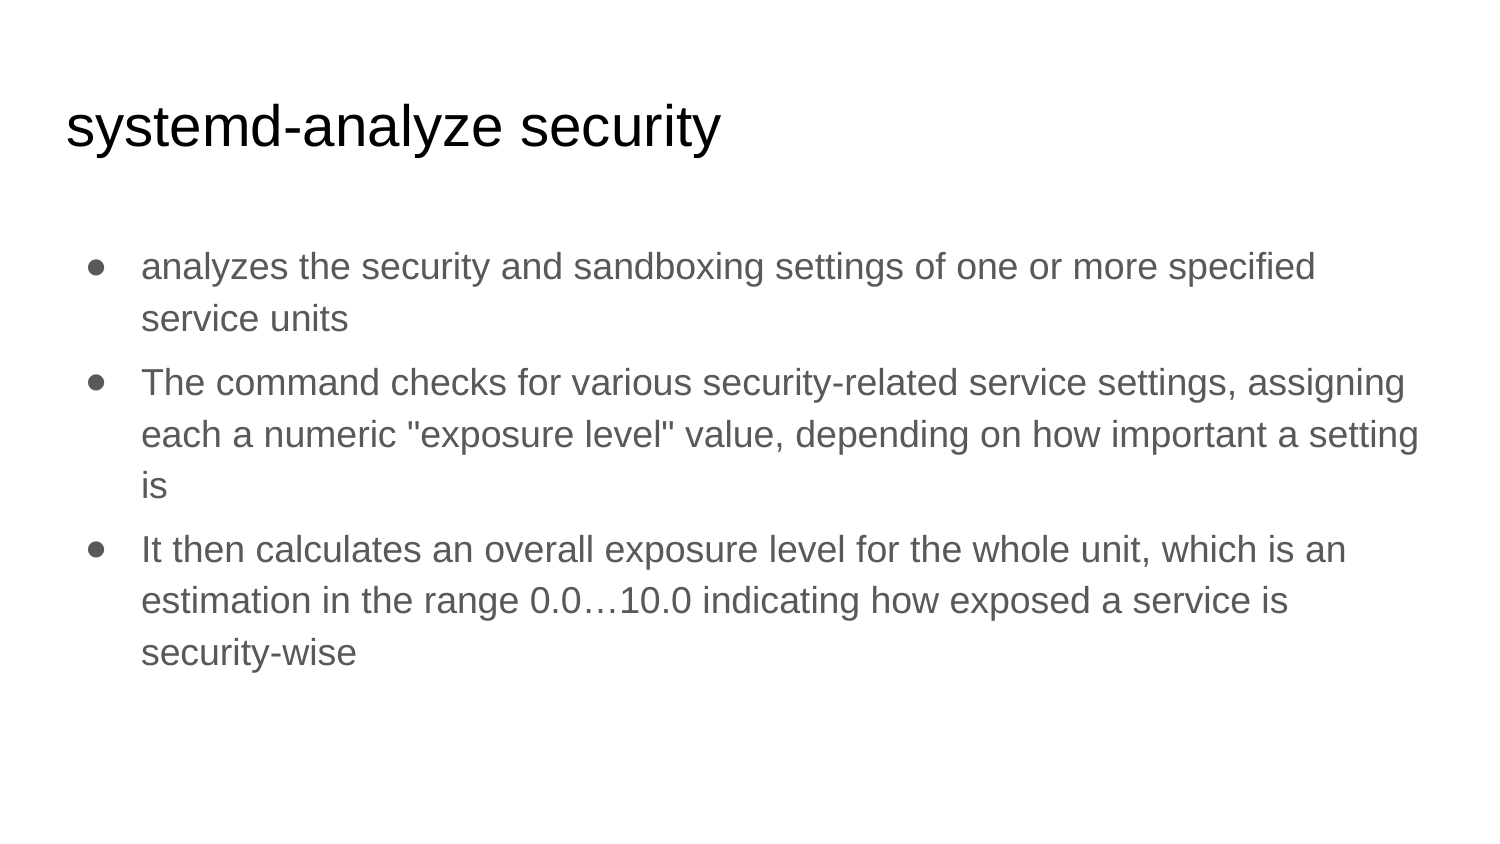

# systemd-analyze security
analyzes the security and sandboxing settings of one or more specified service units
The command checks for various security-related service settings, assigning each a numeric "exposure level" value, depending on how important a setting is
It then calculates an overall exposure level for the whole unit, which is an estimation in the range 0.0…10.0 indicating how exposed a service is security-wise